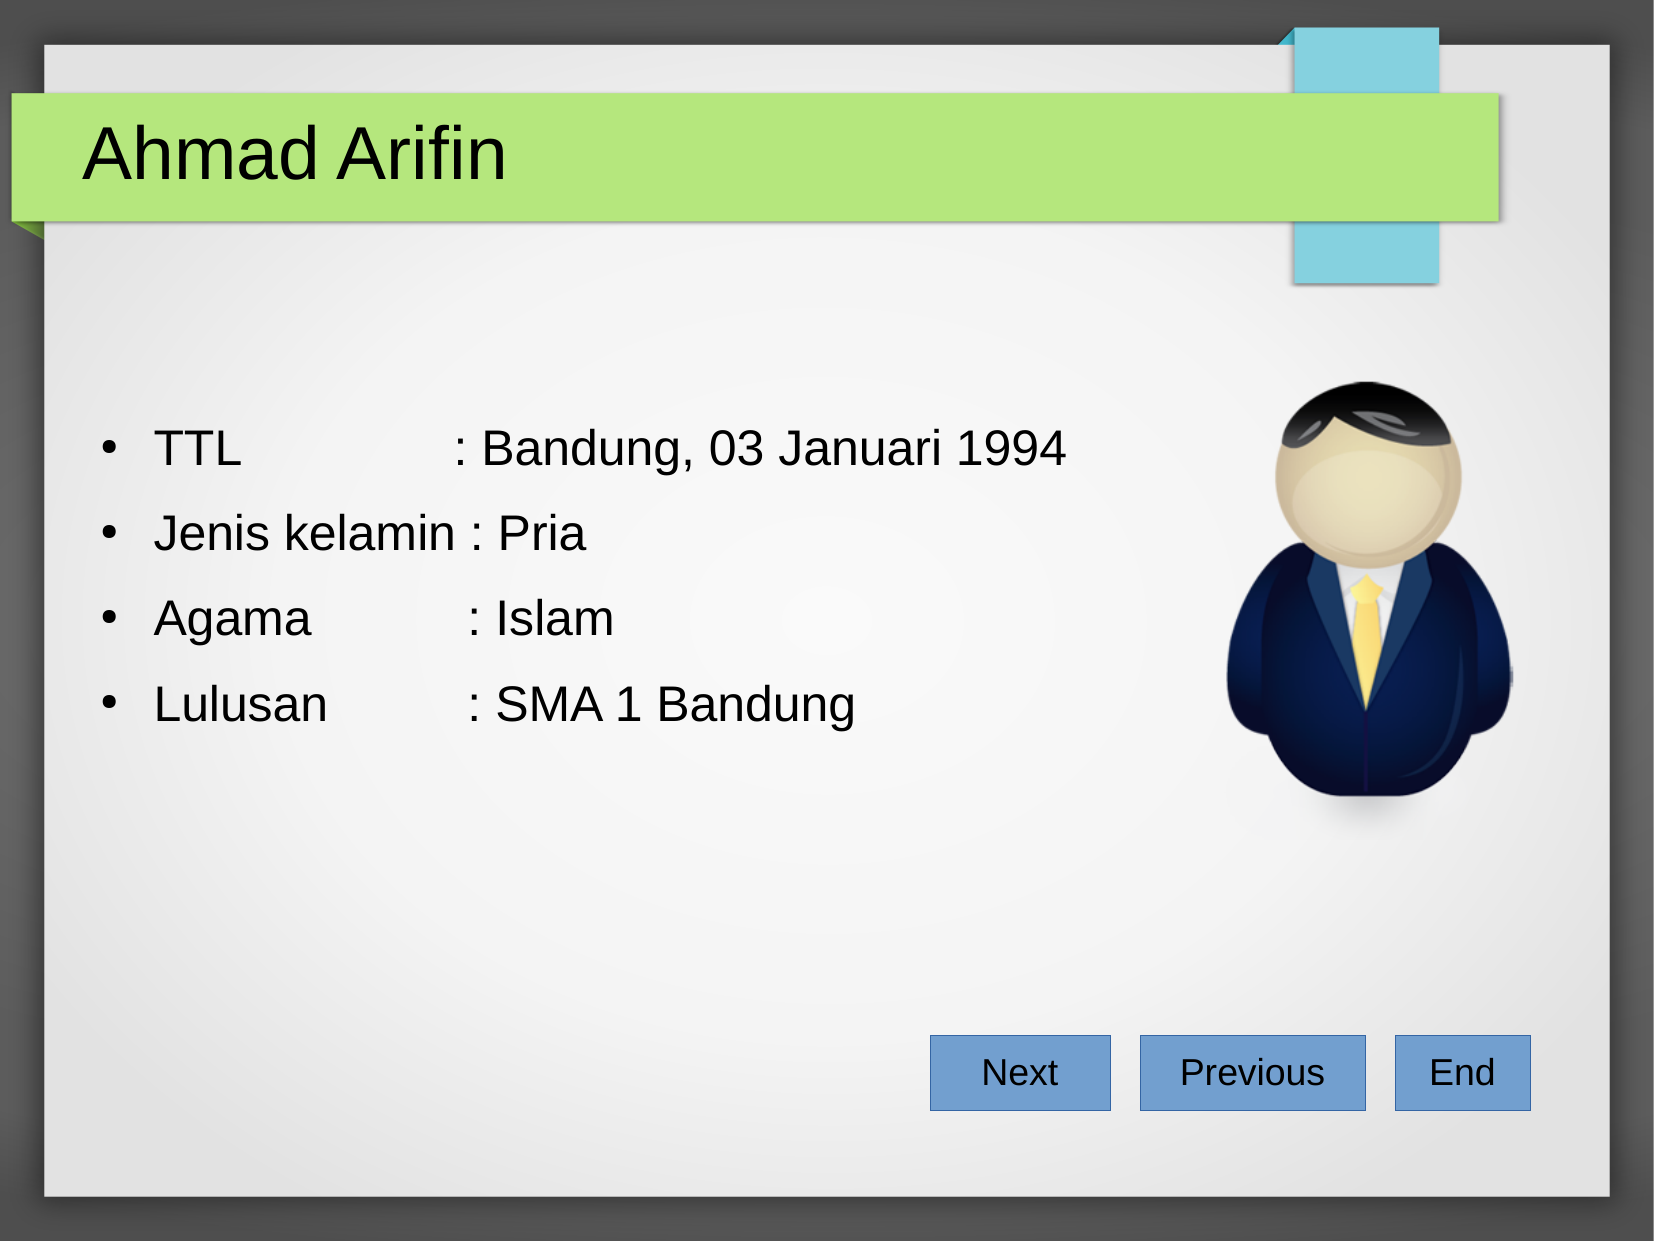

# Ahmad Arifin
TTL 			: Bandung, 03 Januari 1994
Jenis kelamin : Pria
Agama 		 : Islam
Lulusan 		 : SMA 1 Bandung
Next
Previous
End